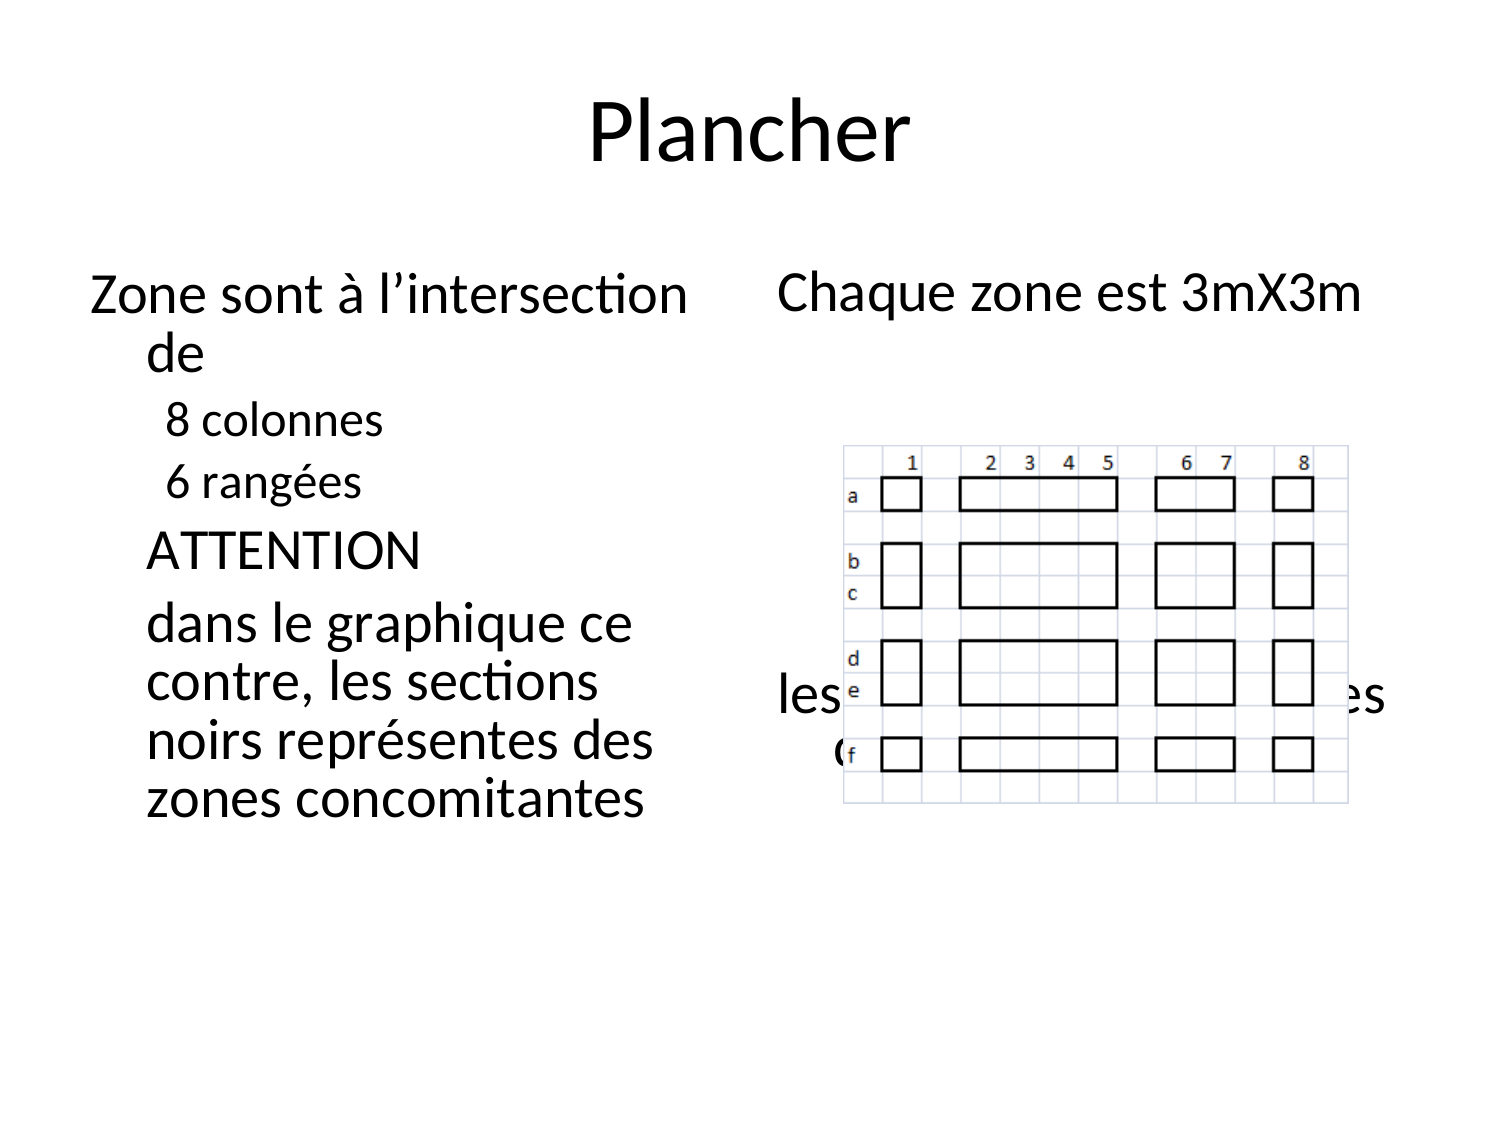

# Plancher
Zone sont à l’intersection de
8 colonnes
6 rangées
	ATTENTION
	dans le graphique ce contre, les sections noirs représentes des zones concomitantes
Chaque zone est 3mX3m
les corridors ont 3 mètres de large également